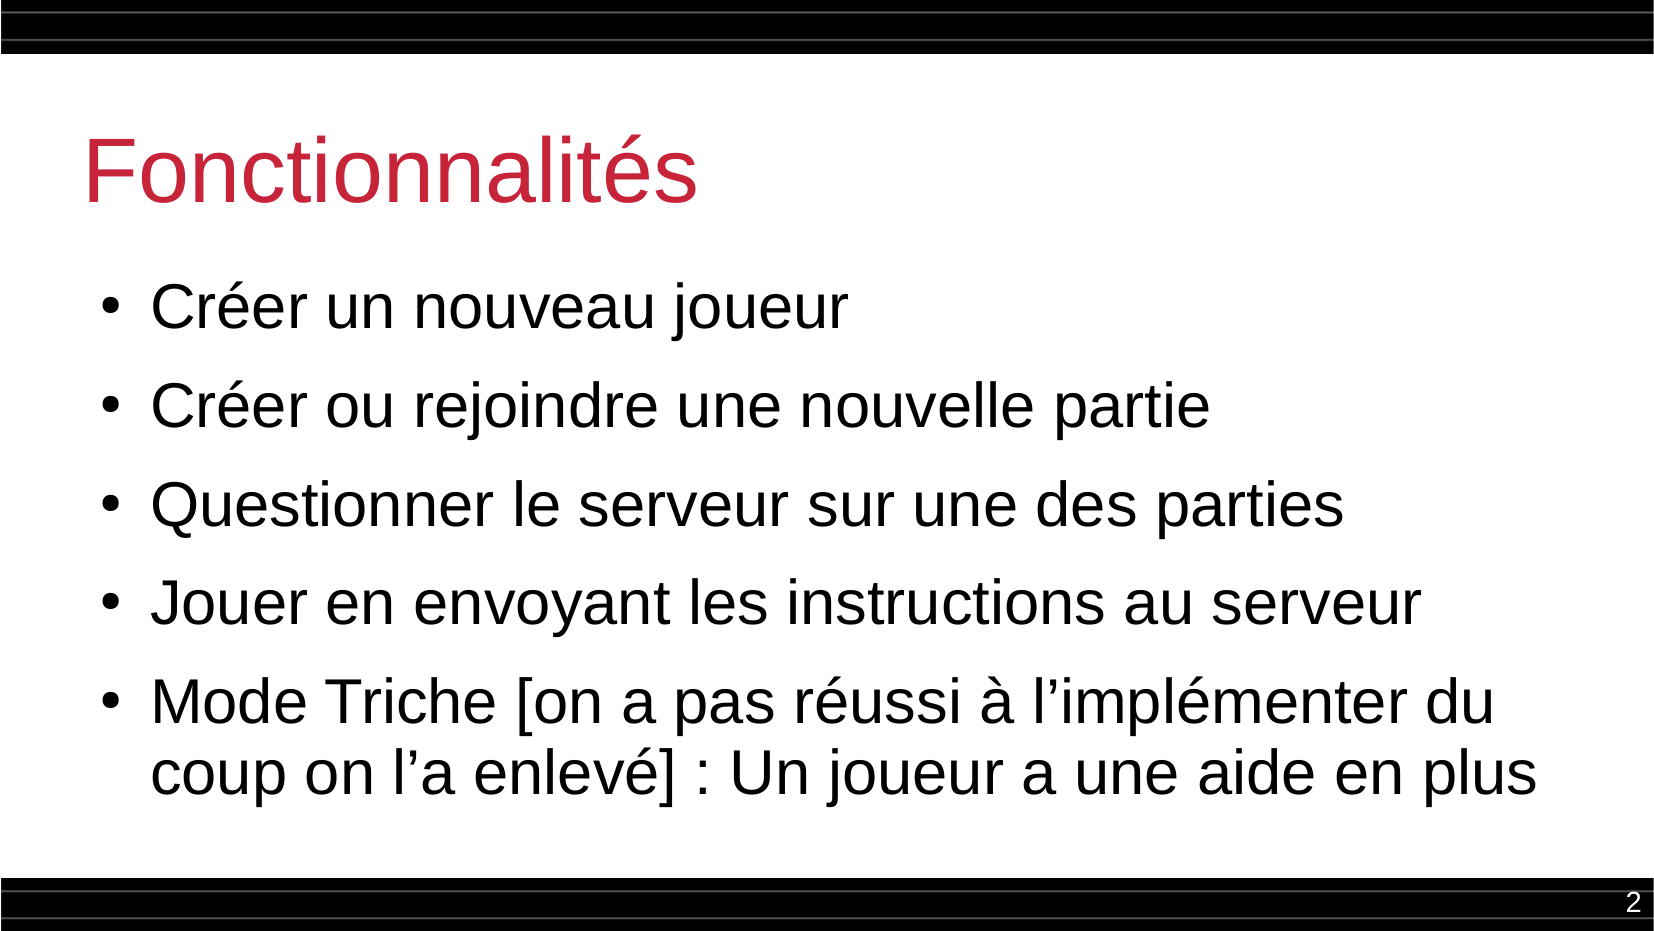

# Fonctionnalités
Créer un nouveau joueur
Créer ou rejoindre une nouvelle partie
Questionner le serveur sur une des parties
Jouer en envoyant les instructions au serveur
Mode Triche [on a pas réussi à l’implémenter du coup on l’a enlevé] : Un joueur a une aide en plus